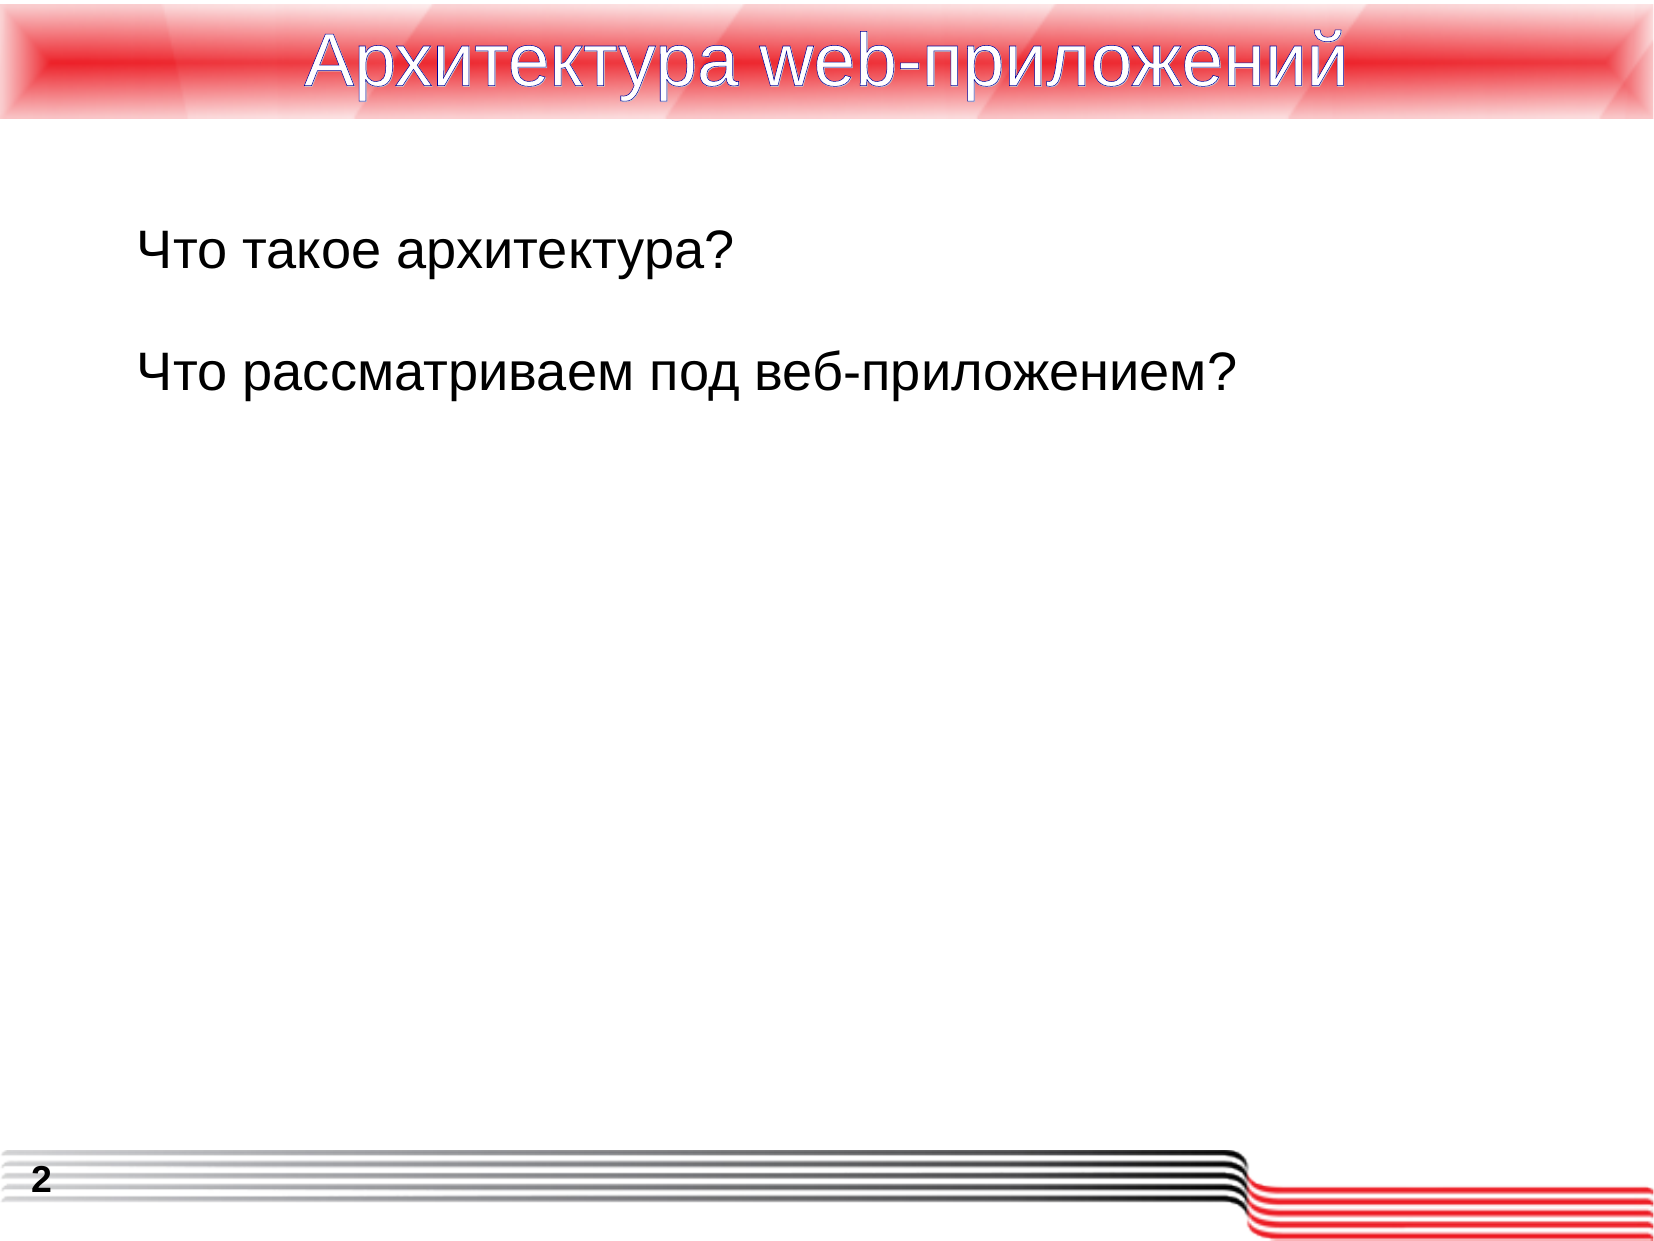

# Архитектура web-приложений
Что такое архитектура?
Что рассматриваем под веб-приложением?
2